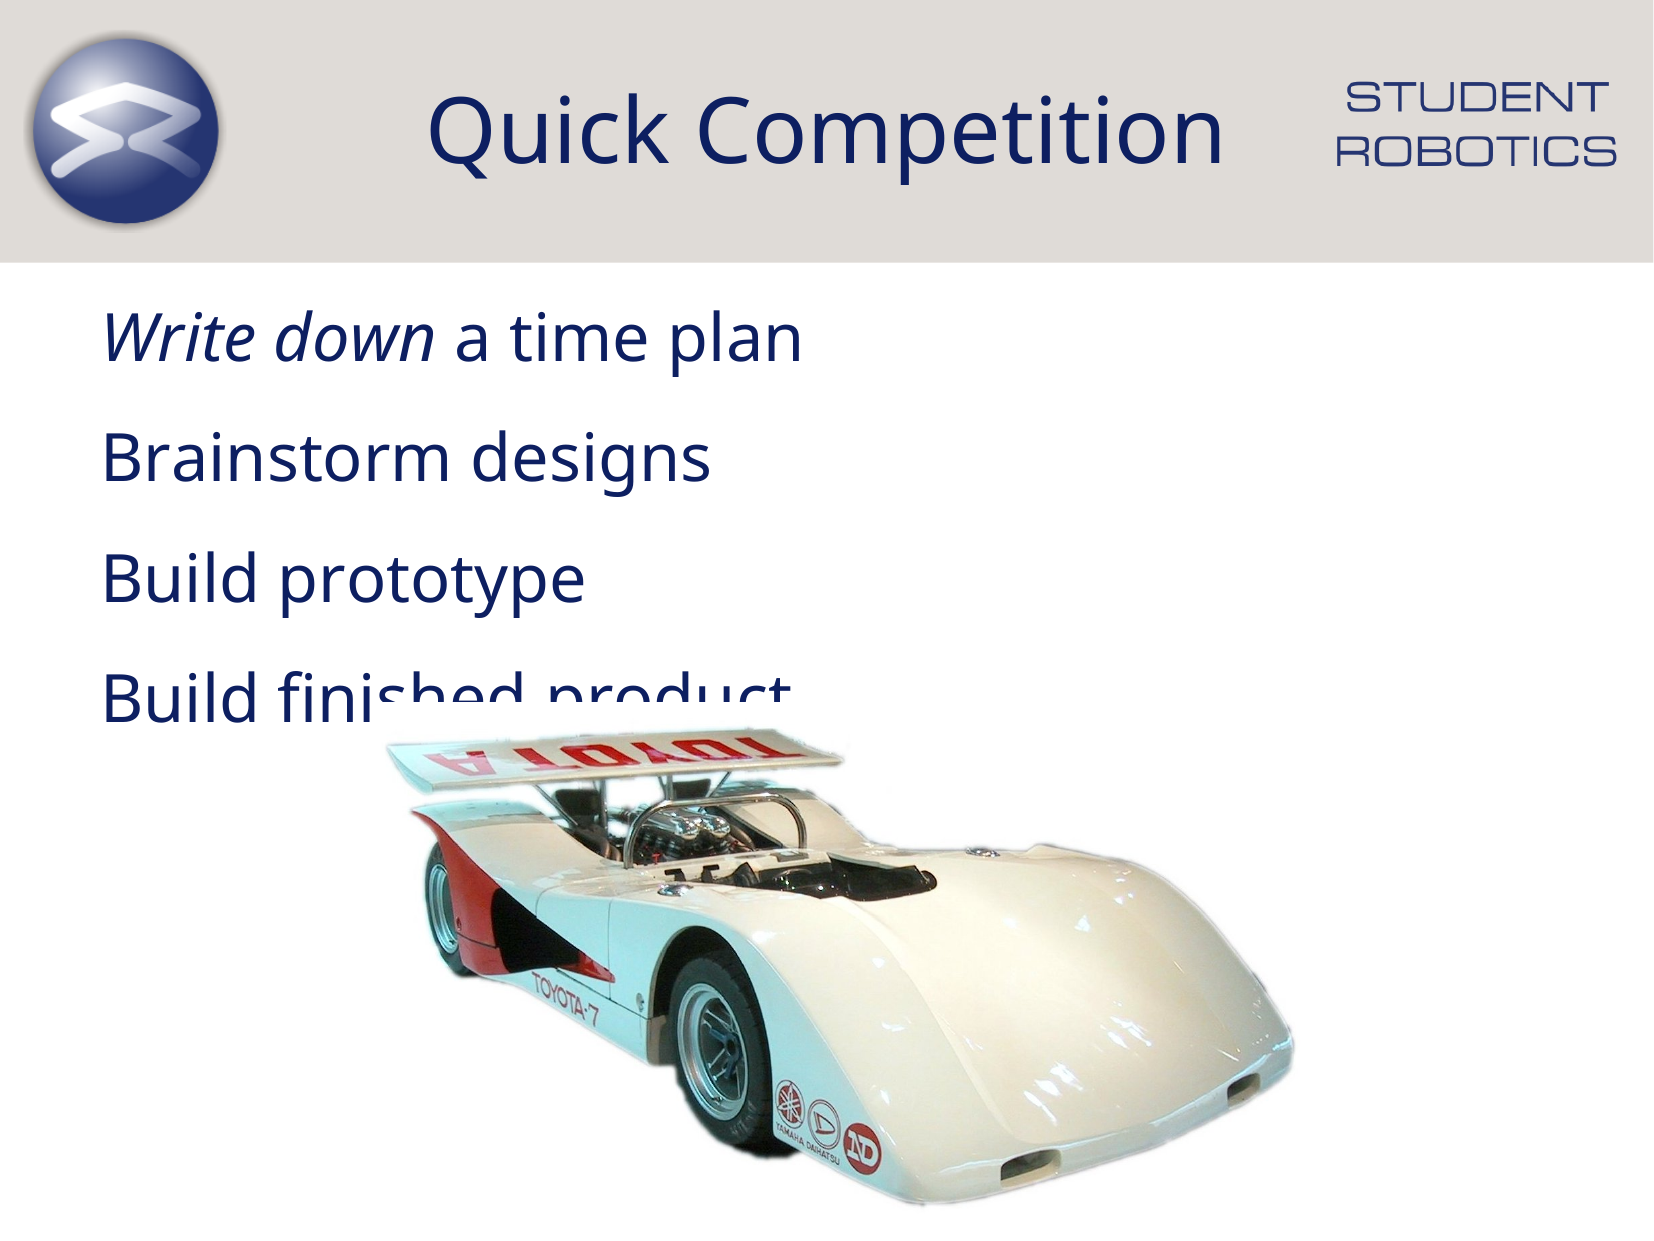

# Quick Competition
Write down a time plan
Brainstorm designs
Build prototype
Build finished product